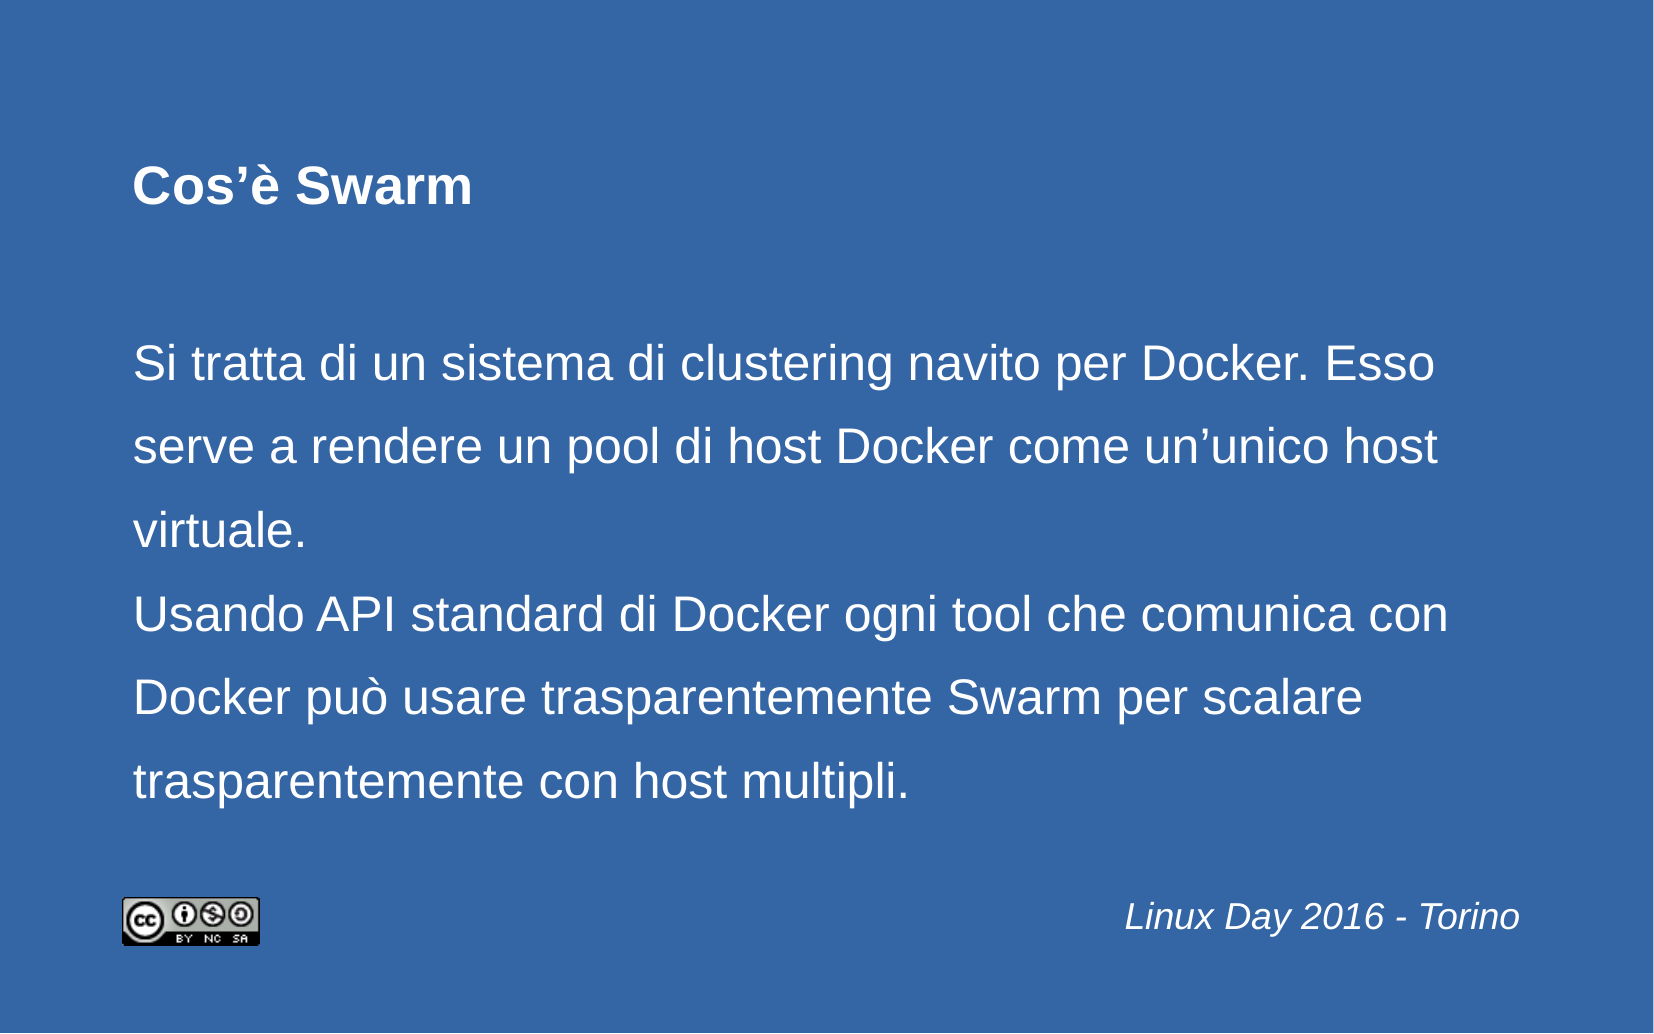

Cos’è Swarm
Si tratta di un sistema di clustering navito per Docker. Esso serve a rendere un pool di host Docker come un’unico host virtuale.
Usando API standard di Docker ogni tool che comunica con Docker può usare trasparentemente Swarm per scalare trasparentemente con host multipli.
Linux Day 2016 - Torino